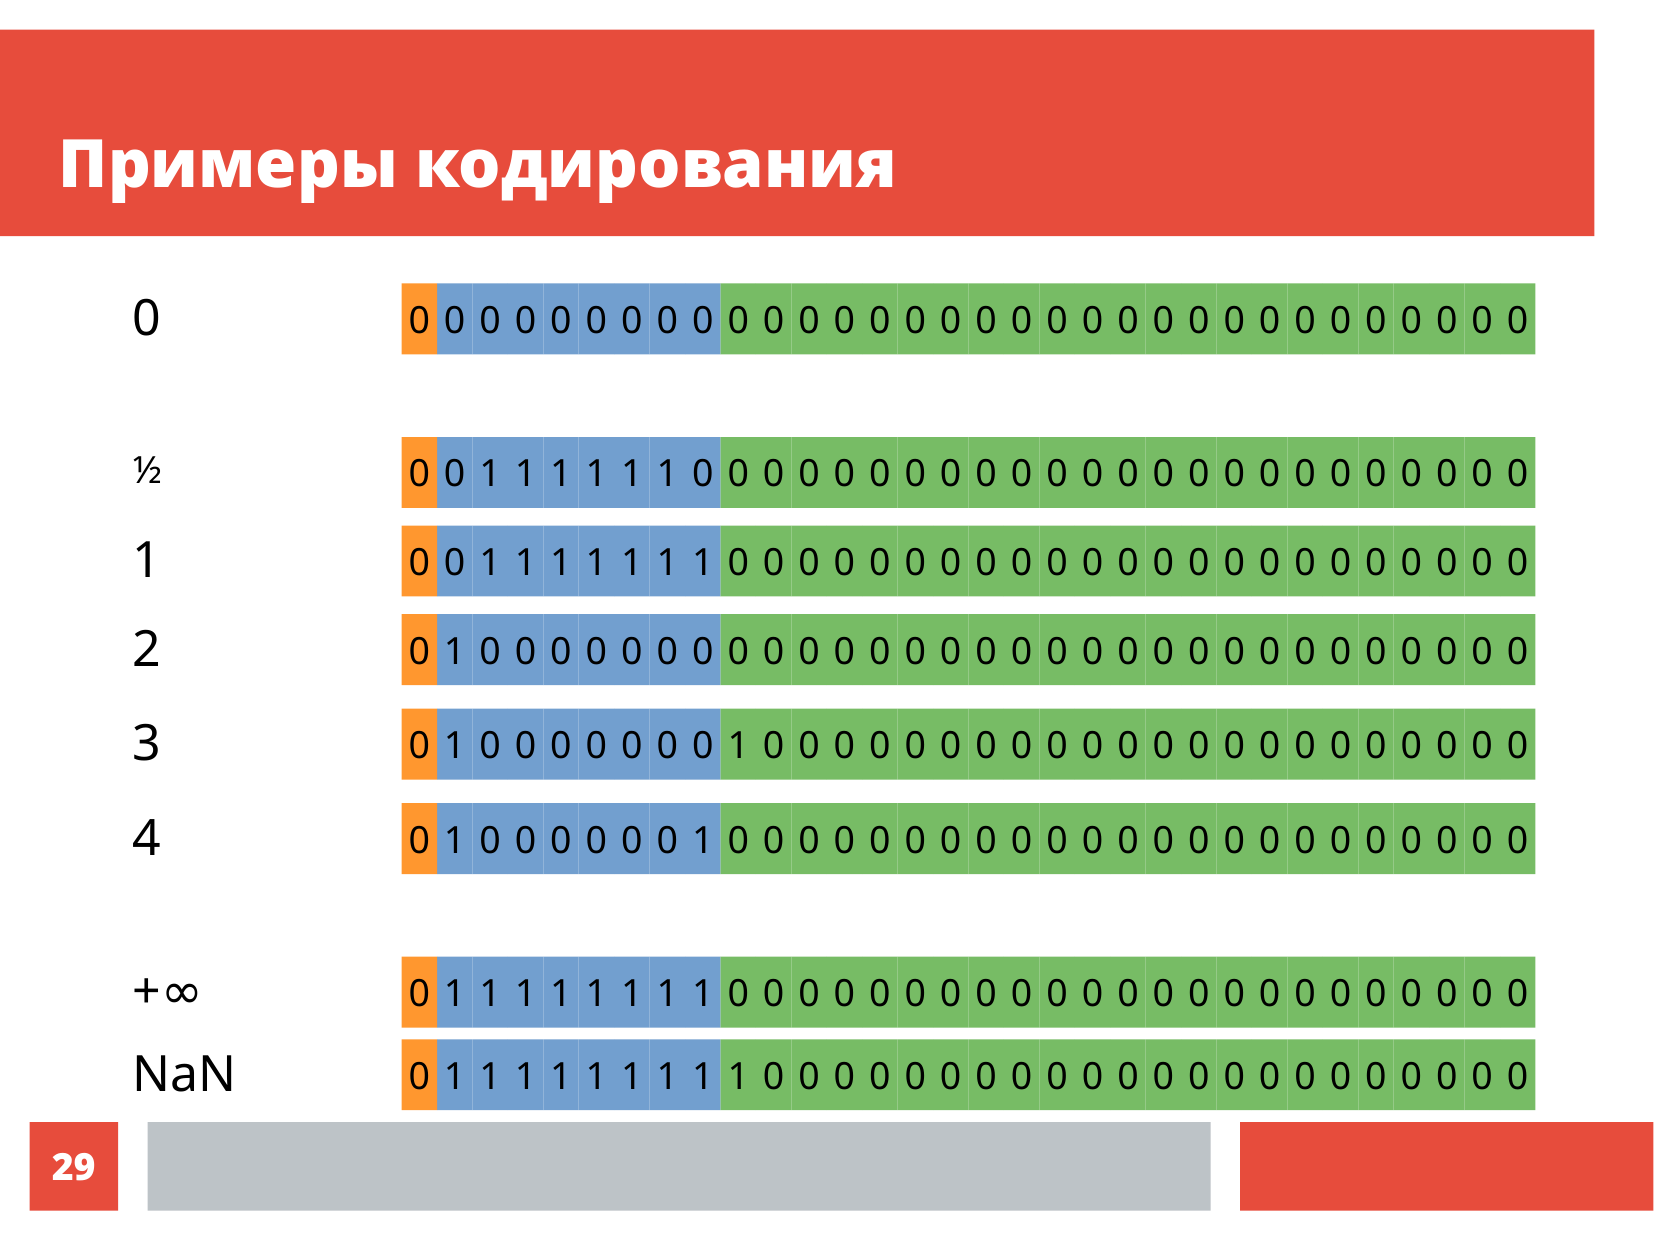

# Примеры кодирования
0
0
0
0
0
0
0
0
0
0
0
0
0
0
0
0
0
0
0
0
0
0
0
0
0
0
0
0
0
0
0
0
0
½
0
0
1
1
1
1
1
1
0
0
0
0
0
0
0
0
0
0
0
0
0
0
0
0
0
0
0
0
0
0
0
0
1
0
0
1
1
1
1
1
1
1
0
0
0
0
0
0
0
0
0
0
0
0
0
0
0
0
0
0
0
0
0
0
0
2
0
1
0
0
0
0
0
0
0
0
0
0
0
0
0
0
0
0
0
0
0
0
0
0
0
0
0
0
0
0
0
0
3
0
1
0
0
0
0
0
0
0
1
0
0
0
0
0
0
0
0
0
0
0
0
0
0
0
0
0
0
0
0
0
0
4
0
1
0
0
0
0
0
0
1
0
0
0
0
0
0
0
0
0
0
0
0
0
0
0
0
0
0
0
0
0
0
0
+∞
0
1
1
1
1
1
1
1
1
0
0
0
0
0
0
0
0
0
0
0
0
0
0
0
0
0
0
0
0
0
0
0
NaN
0
1
1
1
1
1
1
1
1
1
0
0
0
0
0
0
0
0
0
0
0
0
0
0
0
0
0
0
0
0
0
0
29